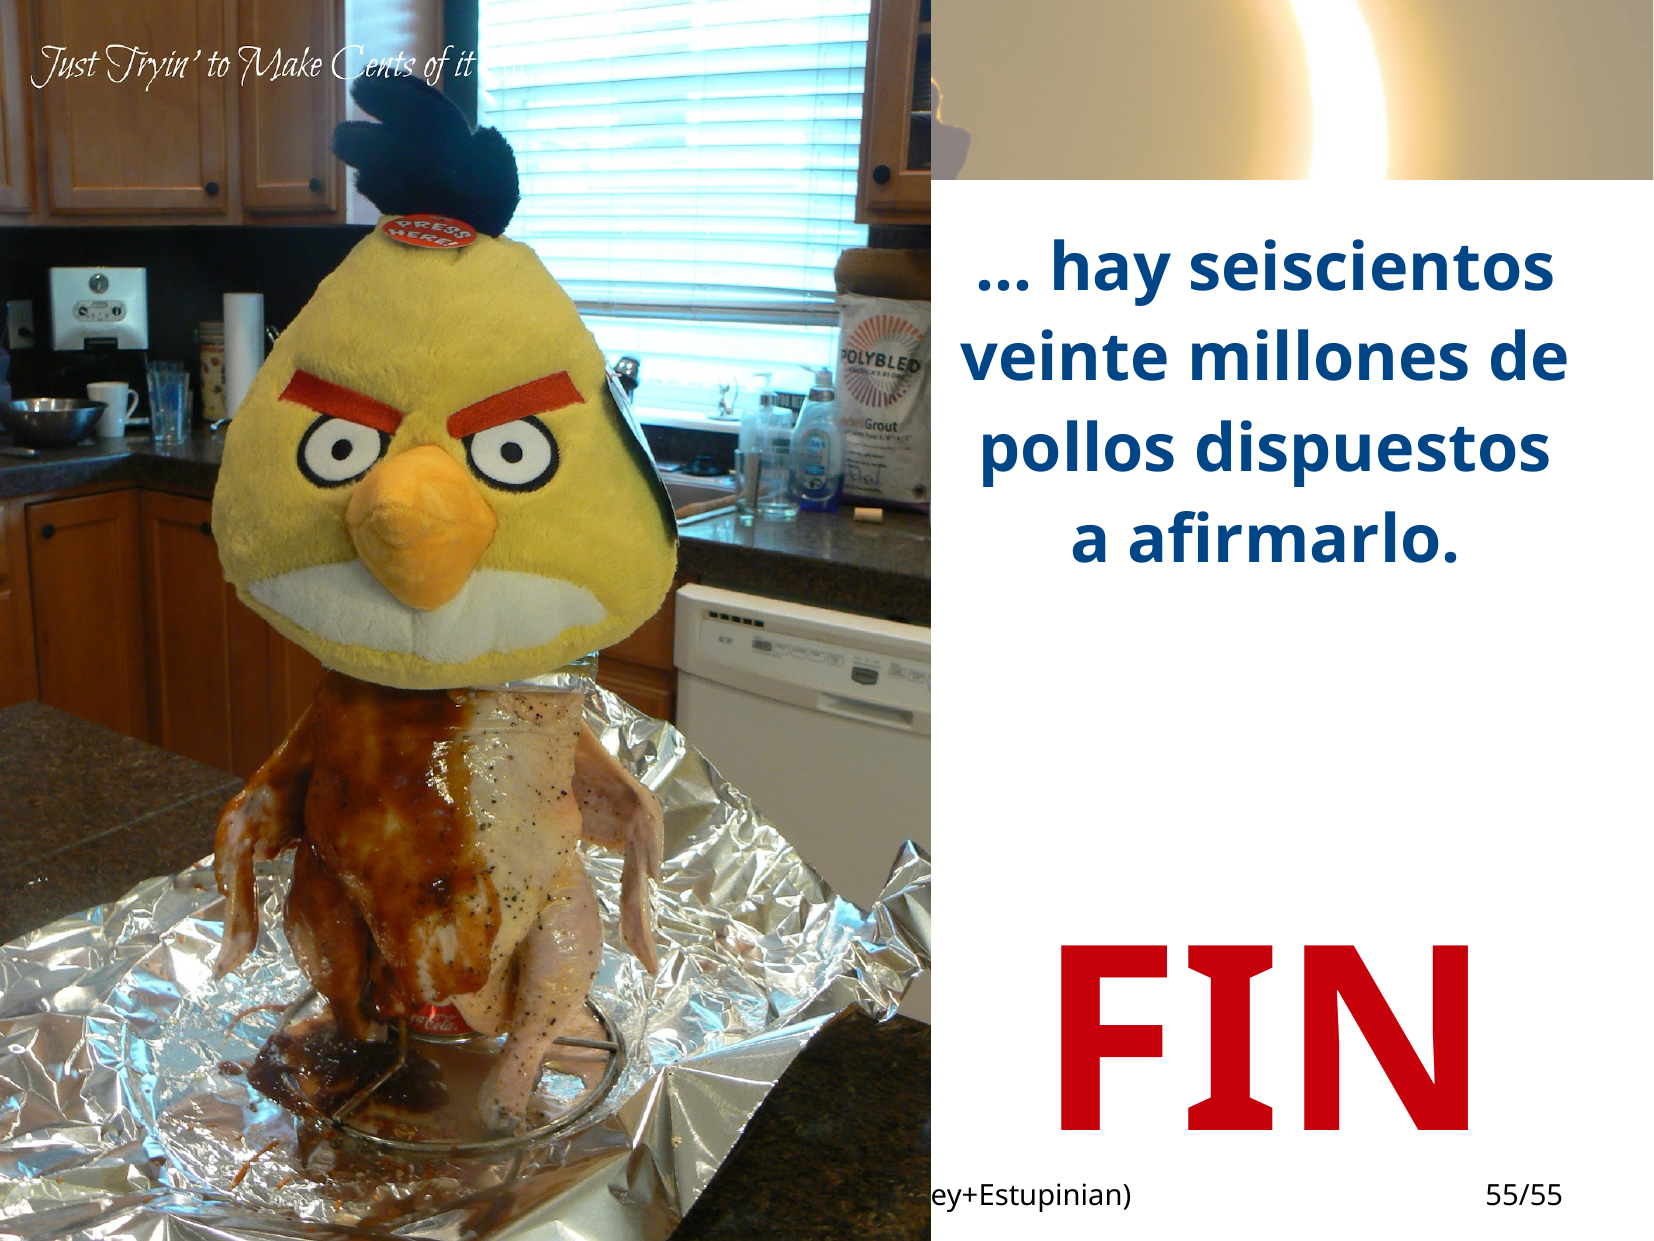

# … hay seiscientos veinte millones de pollos dispuestos a afirmarlo.
FIN
10/10/2013
Fisica Para Todos (Nuñez+Asorey+Estupinian)
55